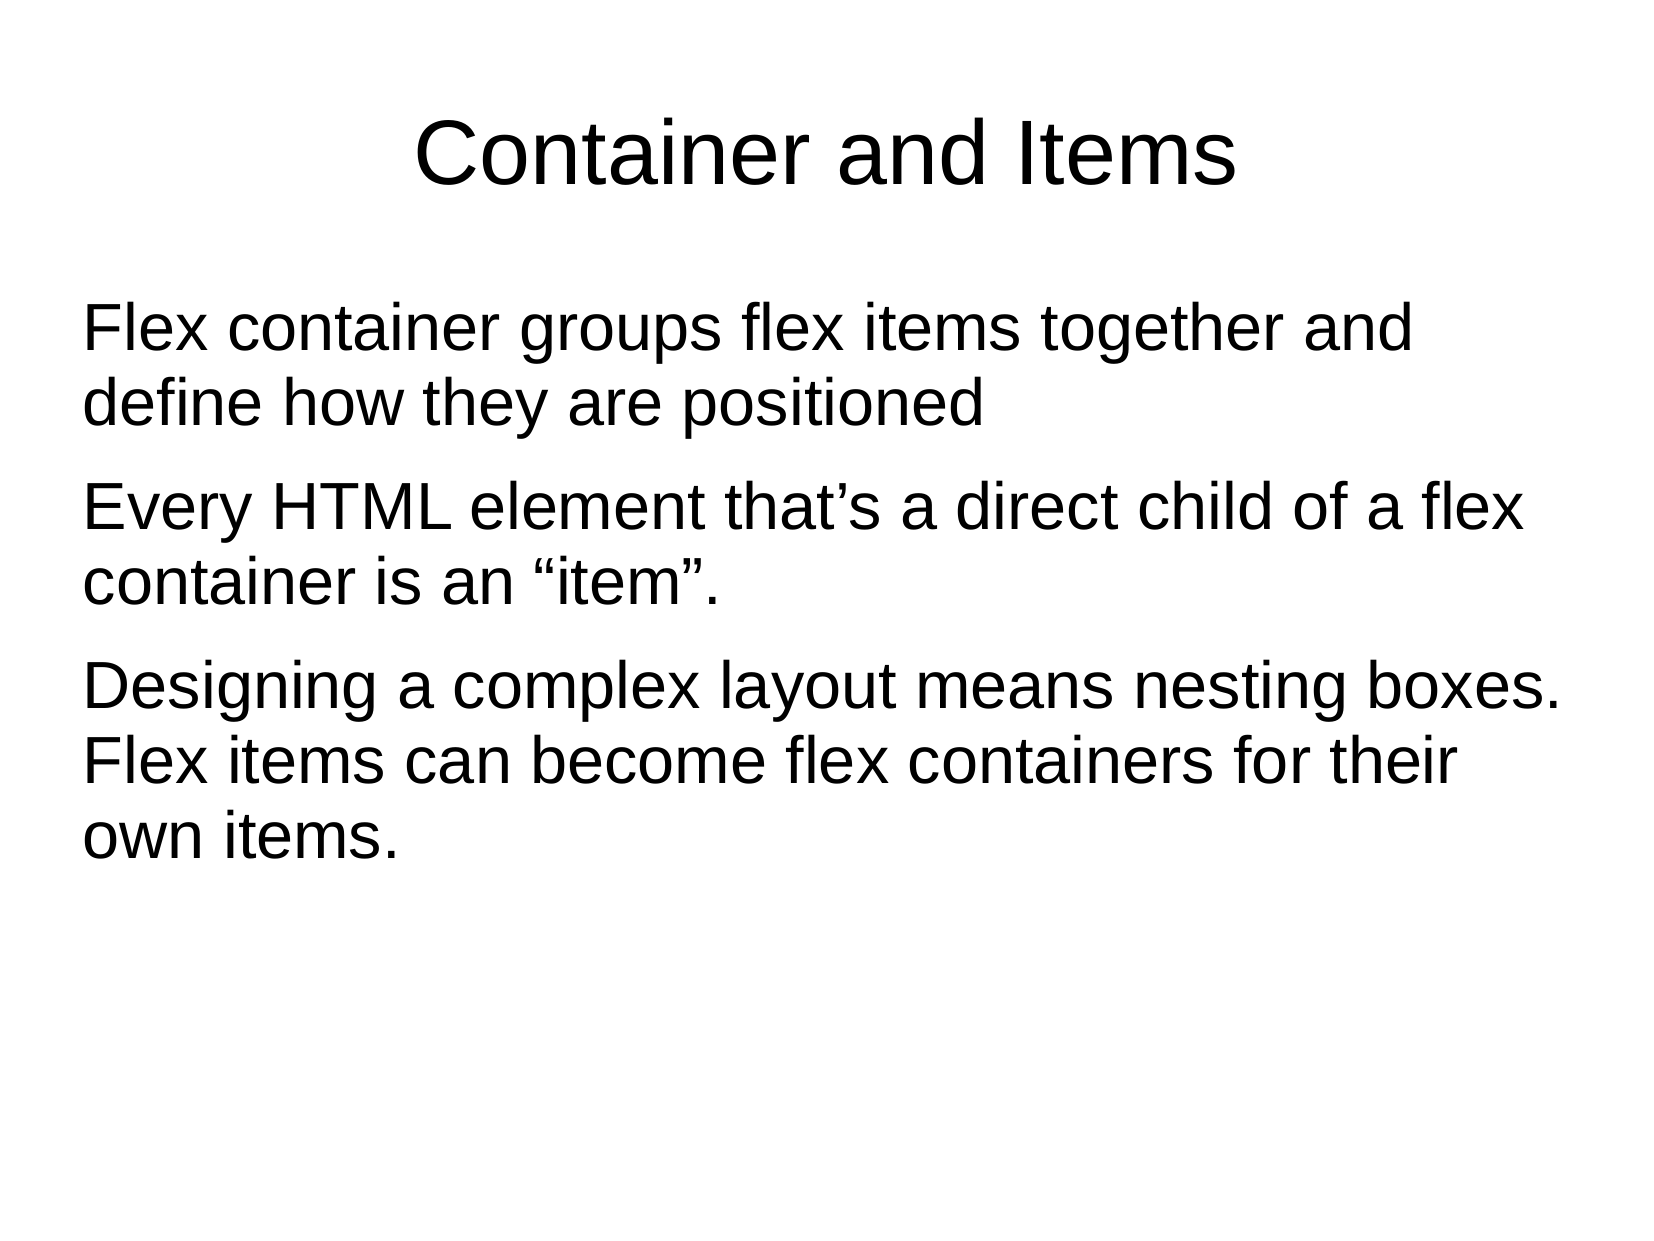

# Container and Items
Flex container groups flex items together and define how they are positioned
Every HTML element that’s a direct child of a flex container is an “item”.
Designing a complex layout means nesting boxes. Flex items can become flex containers for their own items.